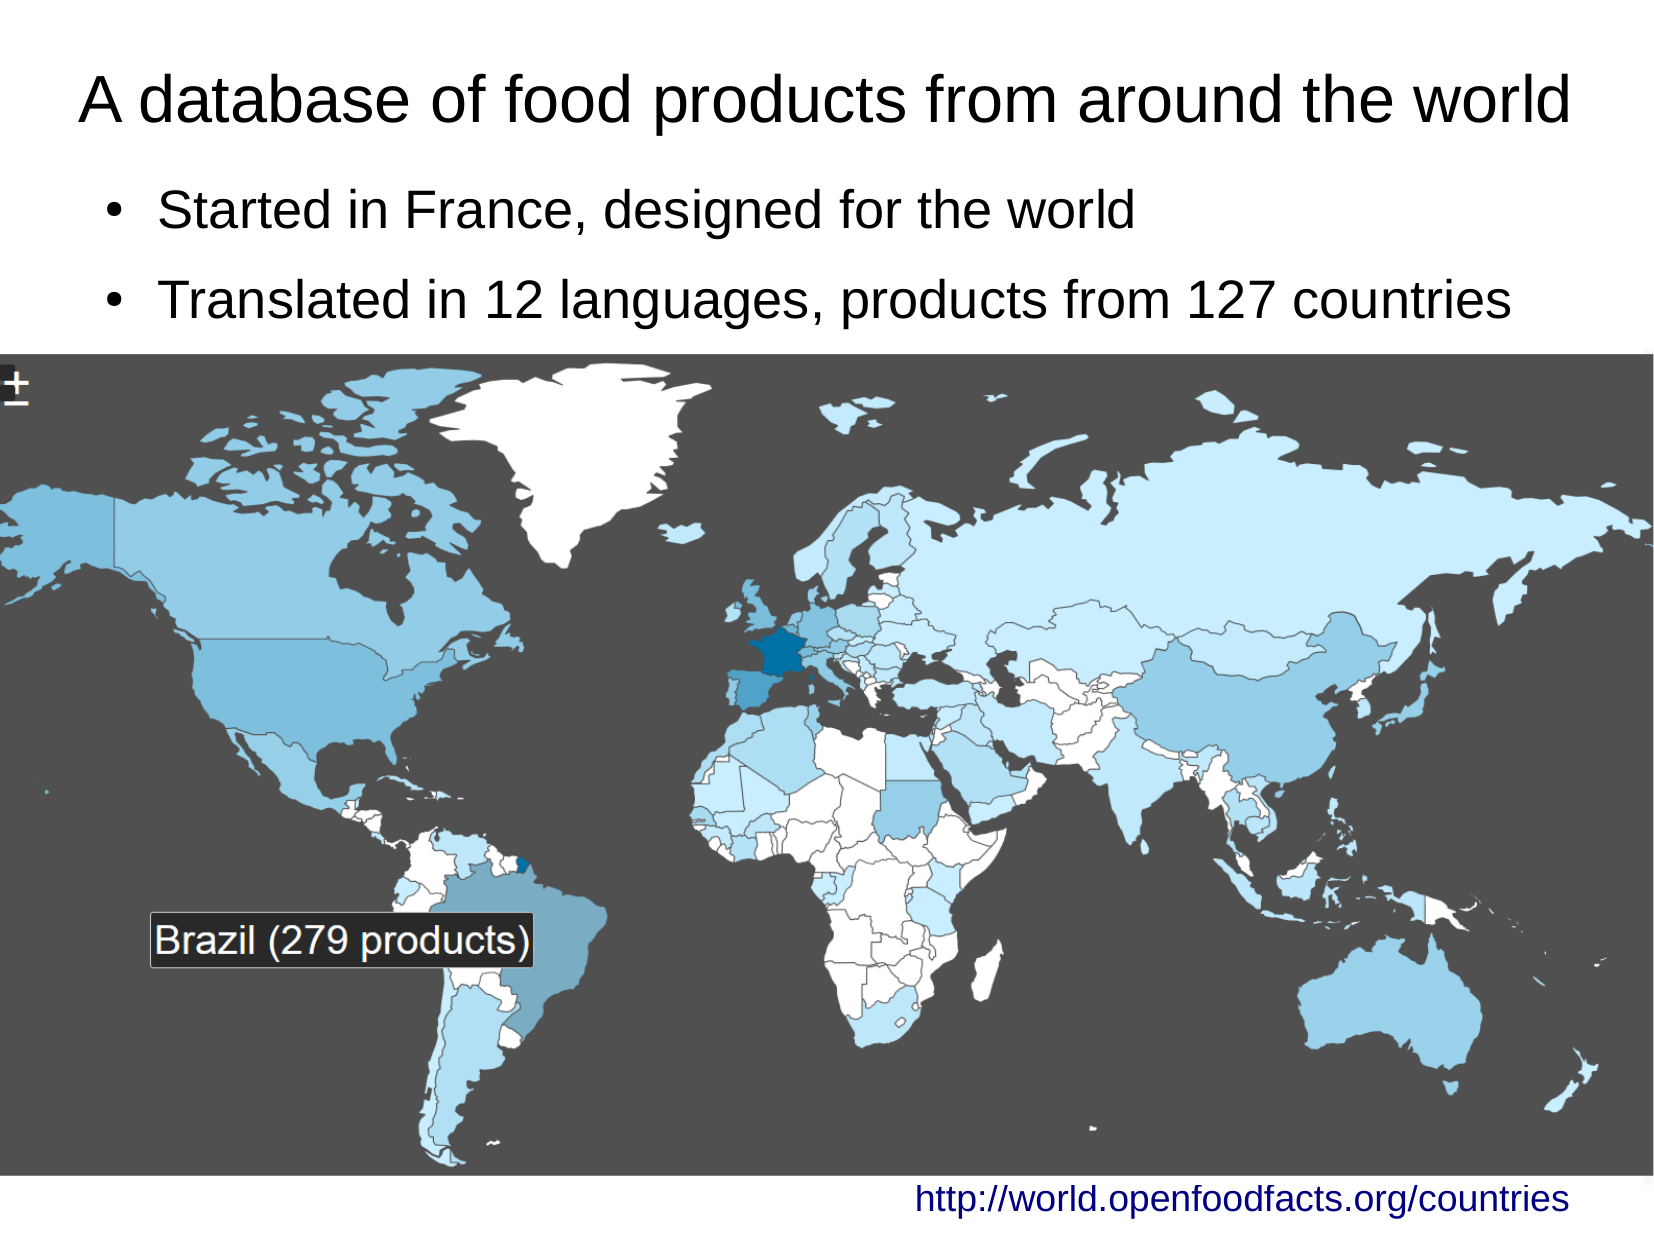

# A database of food products from around the world
Started in France, designed for the world
Translated in 12 languages, products from 127 countries
http://world.openfoodfacts.org/countries